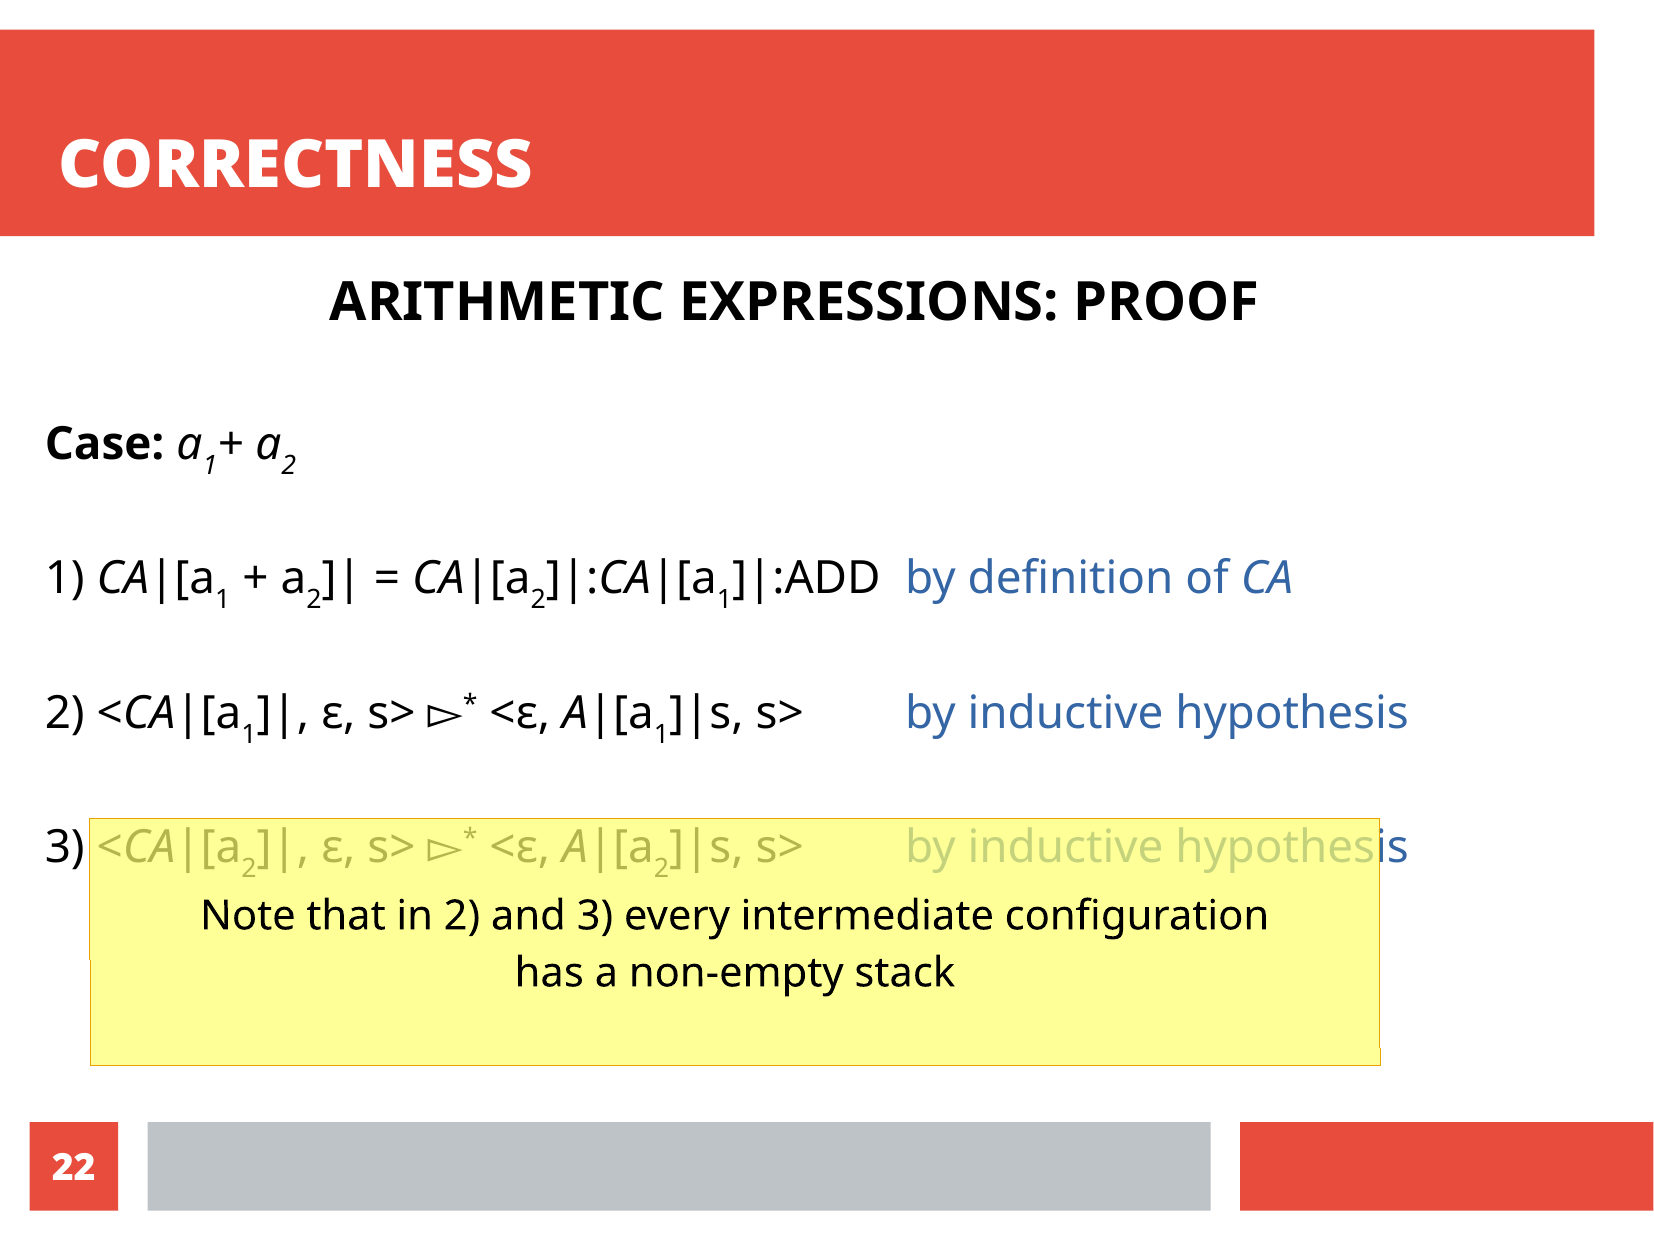

# CORRECTNESS
ARITHMETIC EXPRESSIONS: PROOF
Case: a1+ a2
 CA|[a1 + a2]| = CA|[a2]|:CA|[a1]|:ADD	by definition of CA
 <CA|[a1]|, ε, s> ▻* <ε, A|[a1]|s, s>		by inductive hypothesis
 <CA|[a2]|, ε, s> ▻* <ε, A|[a2]|s, s>		by inductive hypothesis
Note that in 2) and 3) every intermediate configuration
has a non-empty stack
22